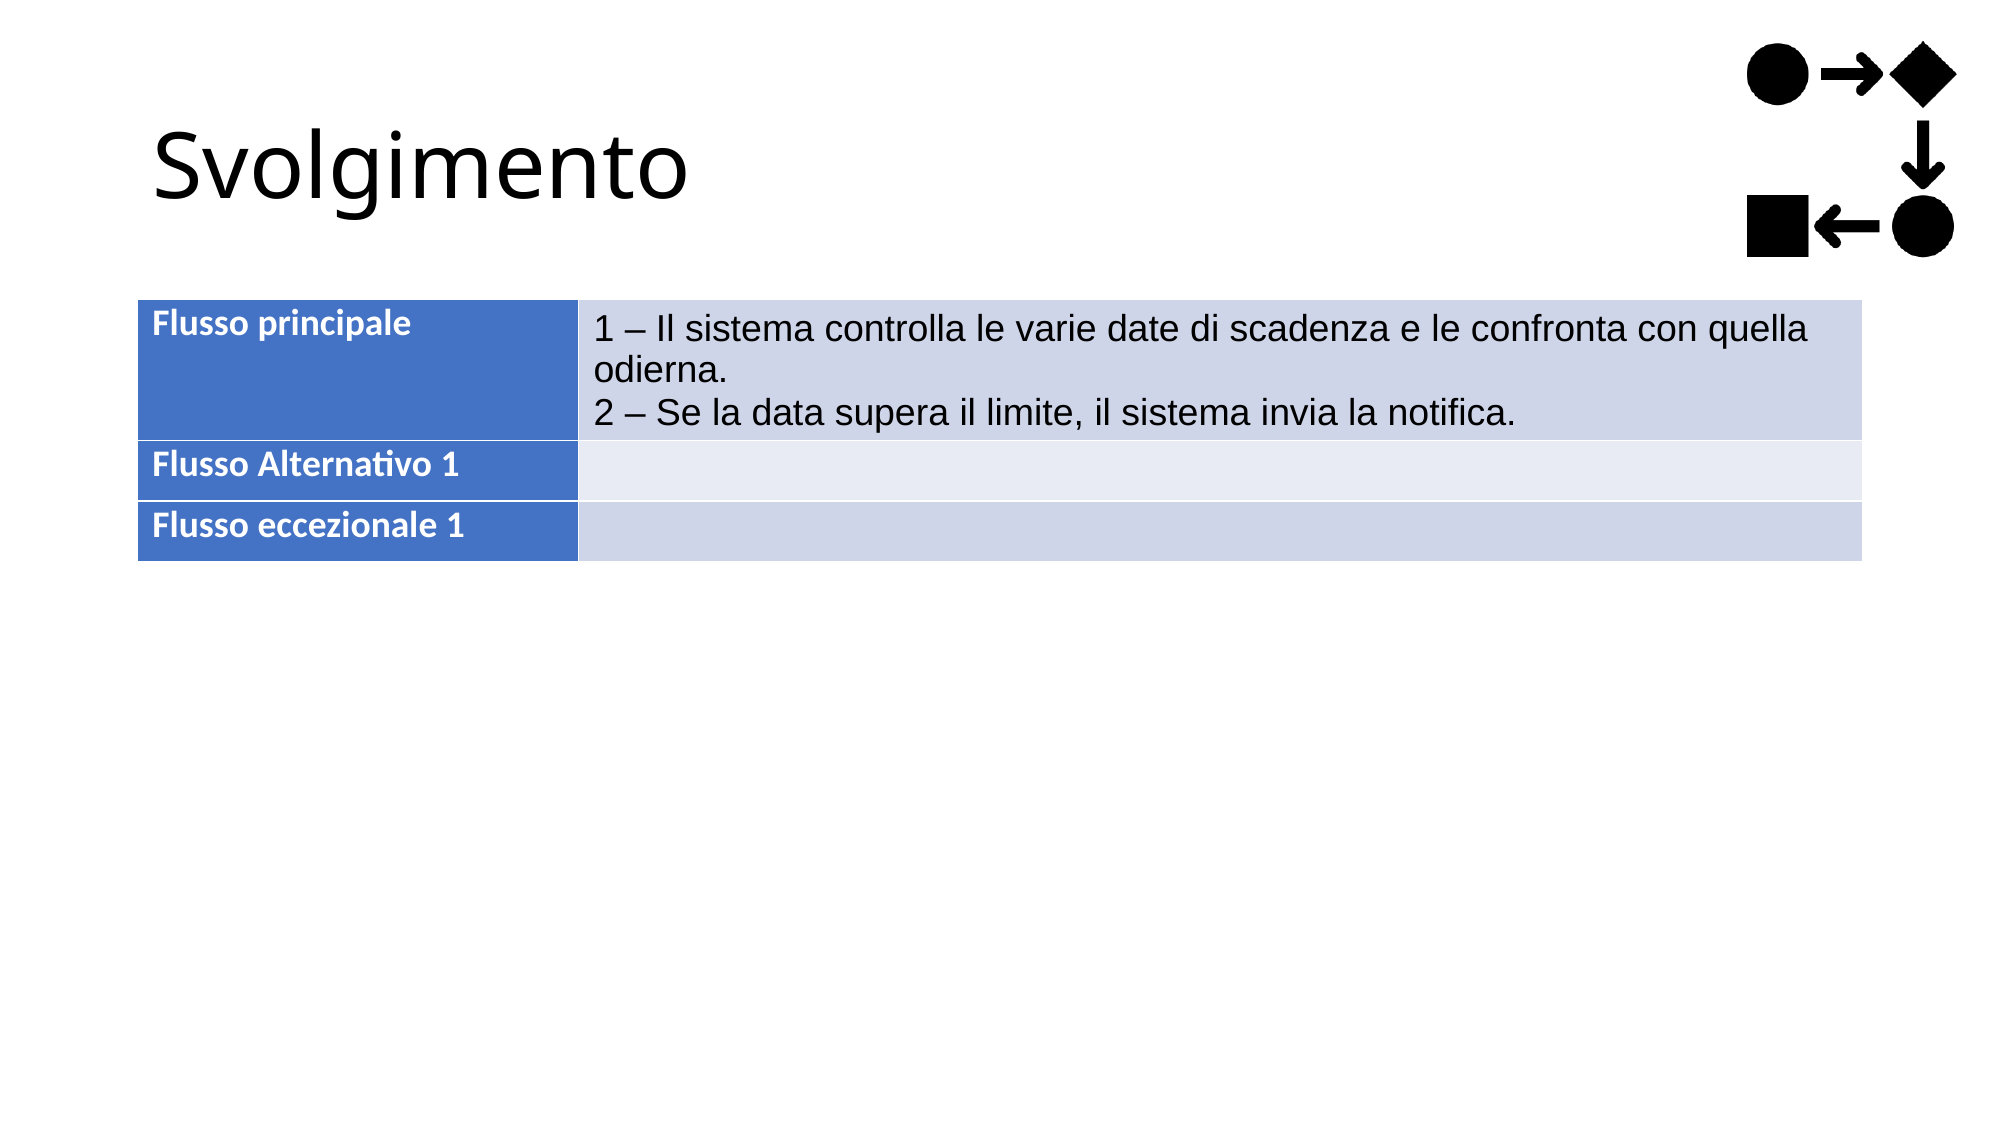

# Svolgimento
| Flusso principale | 1 – Il sistema controlla le varie date di scadenza e le confronta con quella odierna. 2 – Se la data supera il limite, il sistema invia la notifica. |
| --- | --- |
| Flusso Alternativo 1 | |
| Flusso eccezionale 1 | |